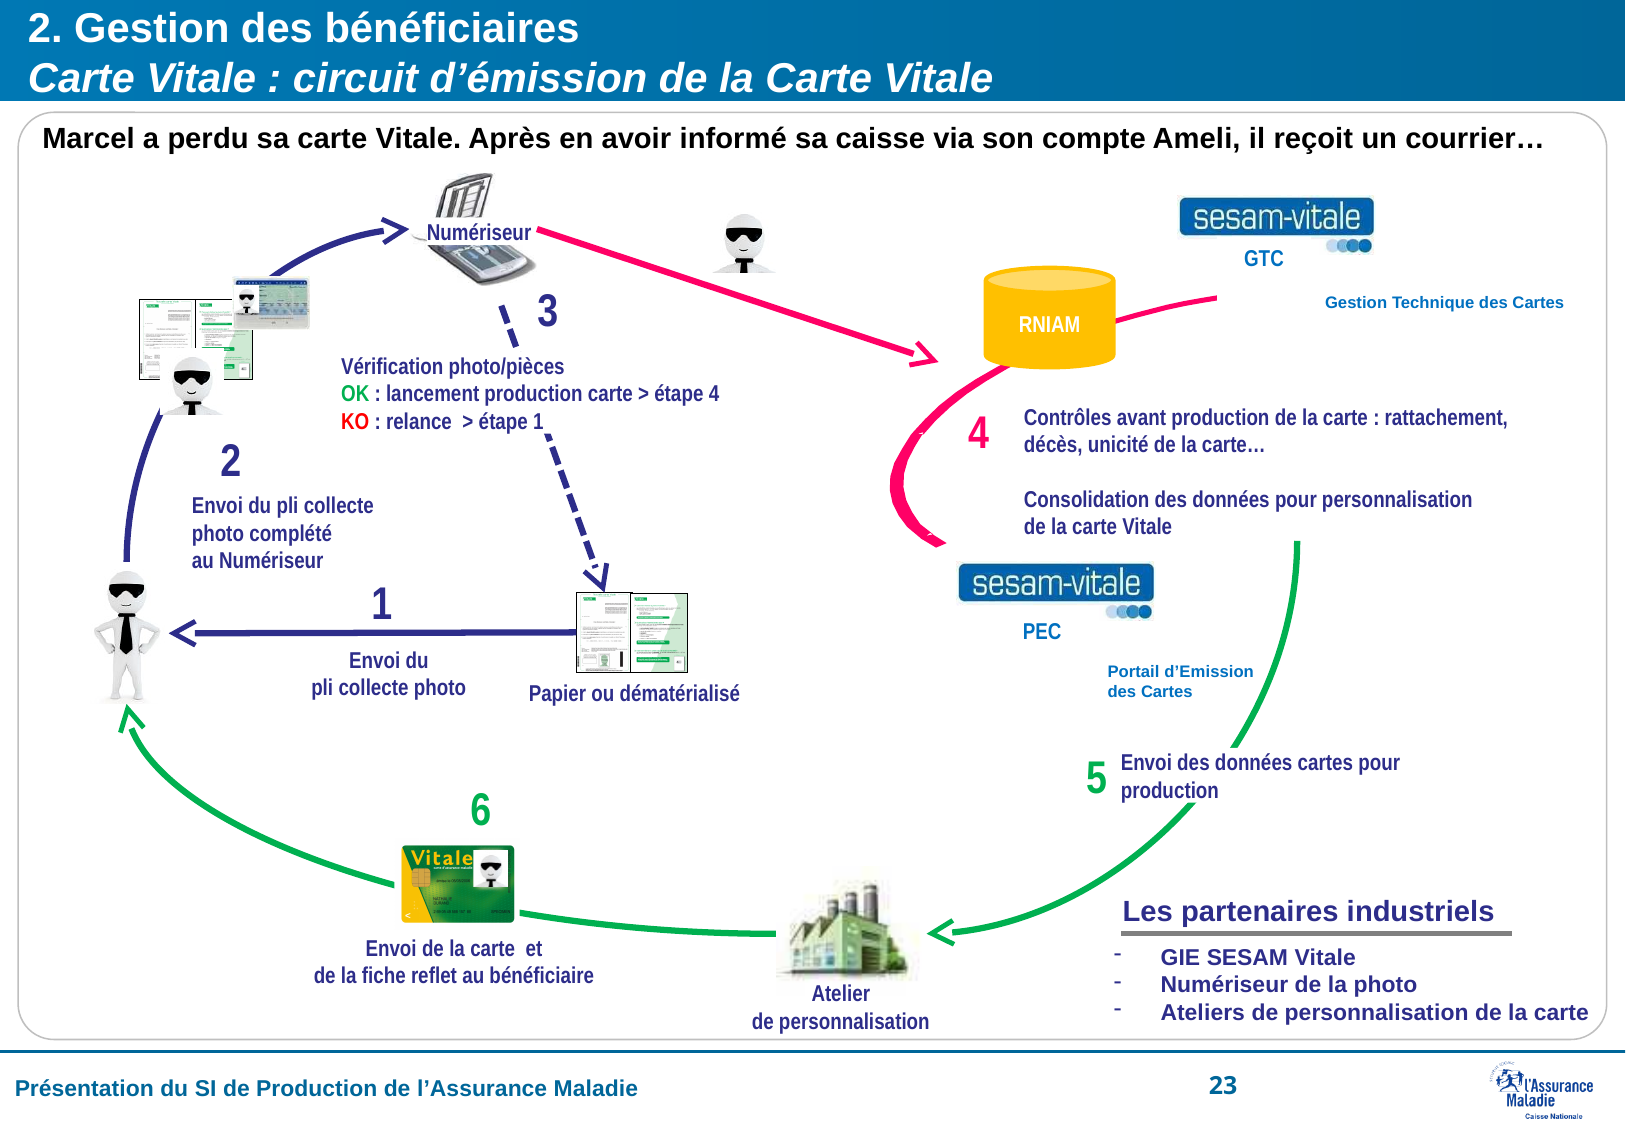

# 2. Gestion des bénéficiaires Carte Vitale : circuit d’émission de la Carte Vitale
Marcel a perdu sa carte Vitale. Après en avoir informé sa caisse via son compte Ameli, il reçoit un courrier…
Numériseur
GTC
RNIAM
Contrôles avant production de la carte : rattachement, décès, unicité de la carte…
Consolidation des données pour personnalisation
de la carte Vitale
4
PEC
3
Gestion Technique des Cartes
Vérification photo/pièces
OK : lancement production carte > étape 4
KO : relance > étape 1
2
Envoi du pli collecte
photo complété
au Numériseur
1
Envoi du
pli collecte photo
Portail d’Emission
des Cartes
Papier ou dématérialisé
5
Envoi des données cartes pour production
6
Envoi de la carte et
de la fiche reflet au bénéficiaire
Les partenaires industriels
GIE SESAM Vitale
Numériseur de la photo
Ateliers de personnalisation de la carte
Atelier
de personnalisation